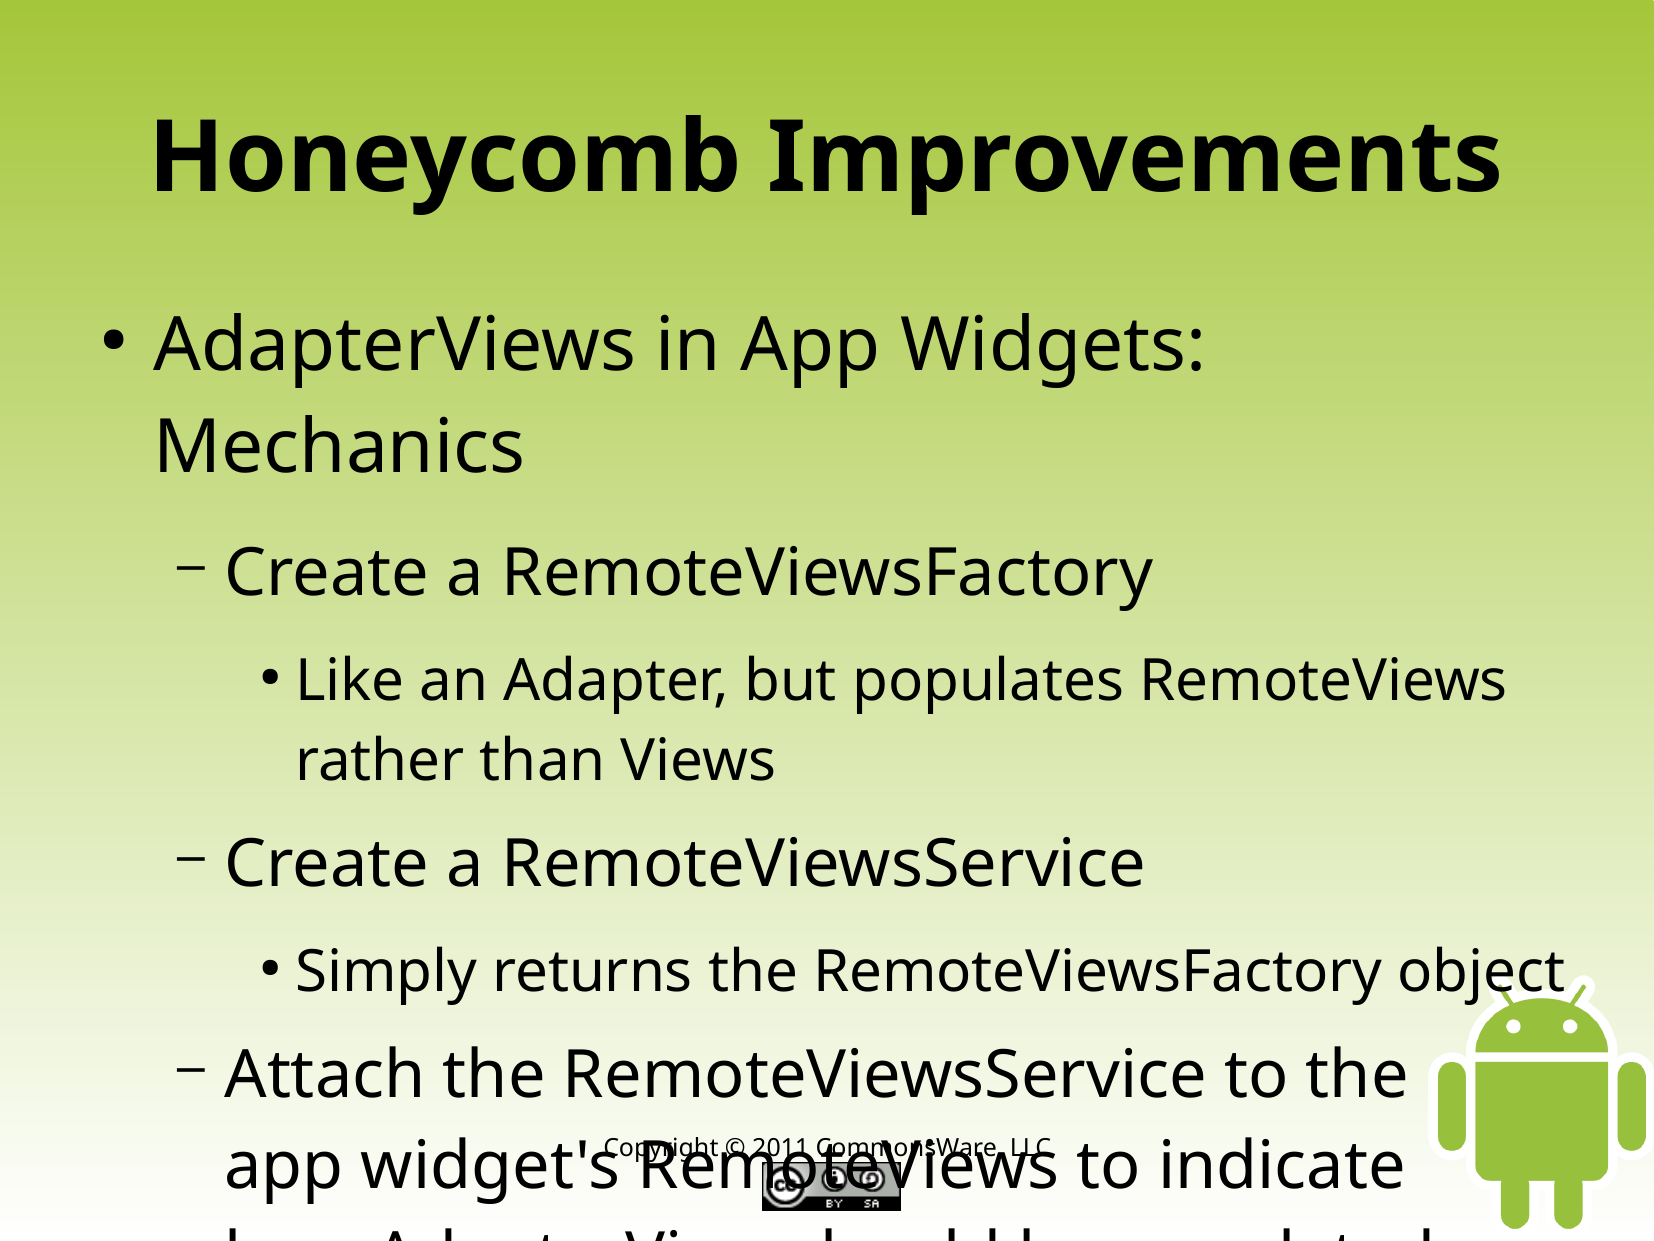

# Honeycomb Improvements
AdapterViews in App Widgets: Mechanics
Create a RemoteViewsFactory
Like an Adapter, but populates RemoteViews rather than Views
Create a RemoteViewsService
Simply returns the RemoteViewsFactory object
Attach the RemoteViewsService to the
app widget's RemoteViews to indicate
how AdapterView should be populated